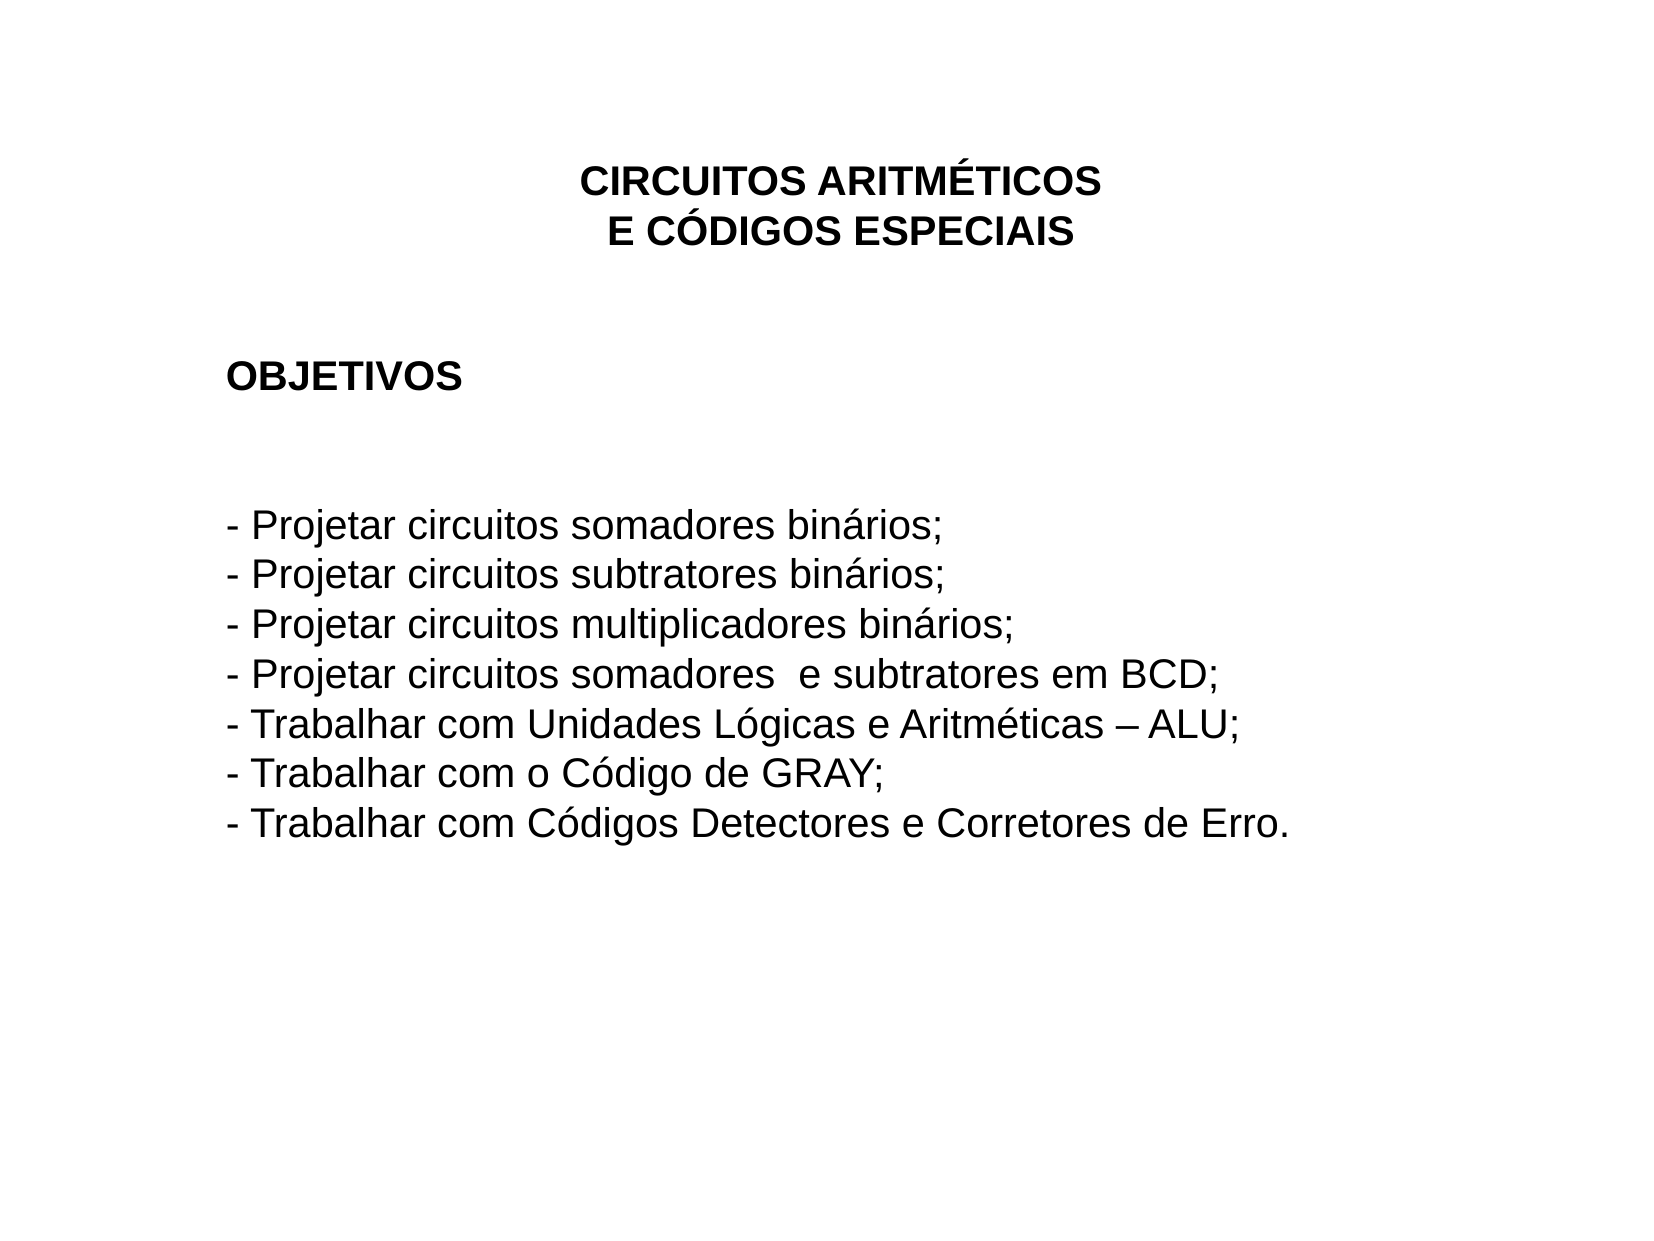

CIRCUITOS ARITMÉTICOS
E CÓDIGOS ESPECIAIS
OBJETIVOS
- Projetar circuitos somadores binários;
- Projetar circuitos subtratores binários;
- Projetar circuitos multiplicadores binários;
- Projetar circuitos somadores e subtratores em BCD;
- Trabalhar com Unidades Lógicas e Aritméticas – ALU;
- Trabalhar com o Código de GRAY;
- Trabalhar com Códigos Detectores e Corretores de Erro.